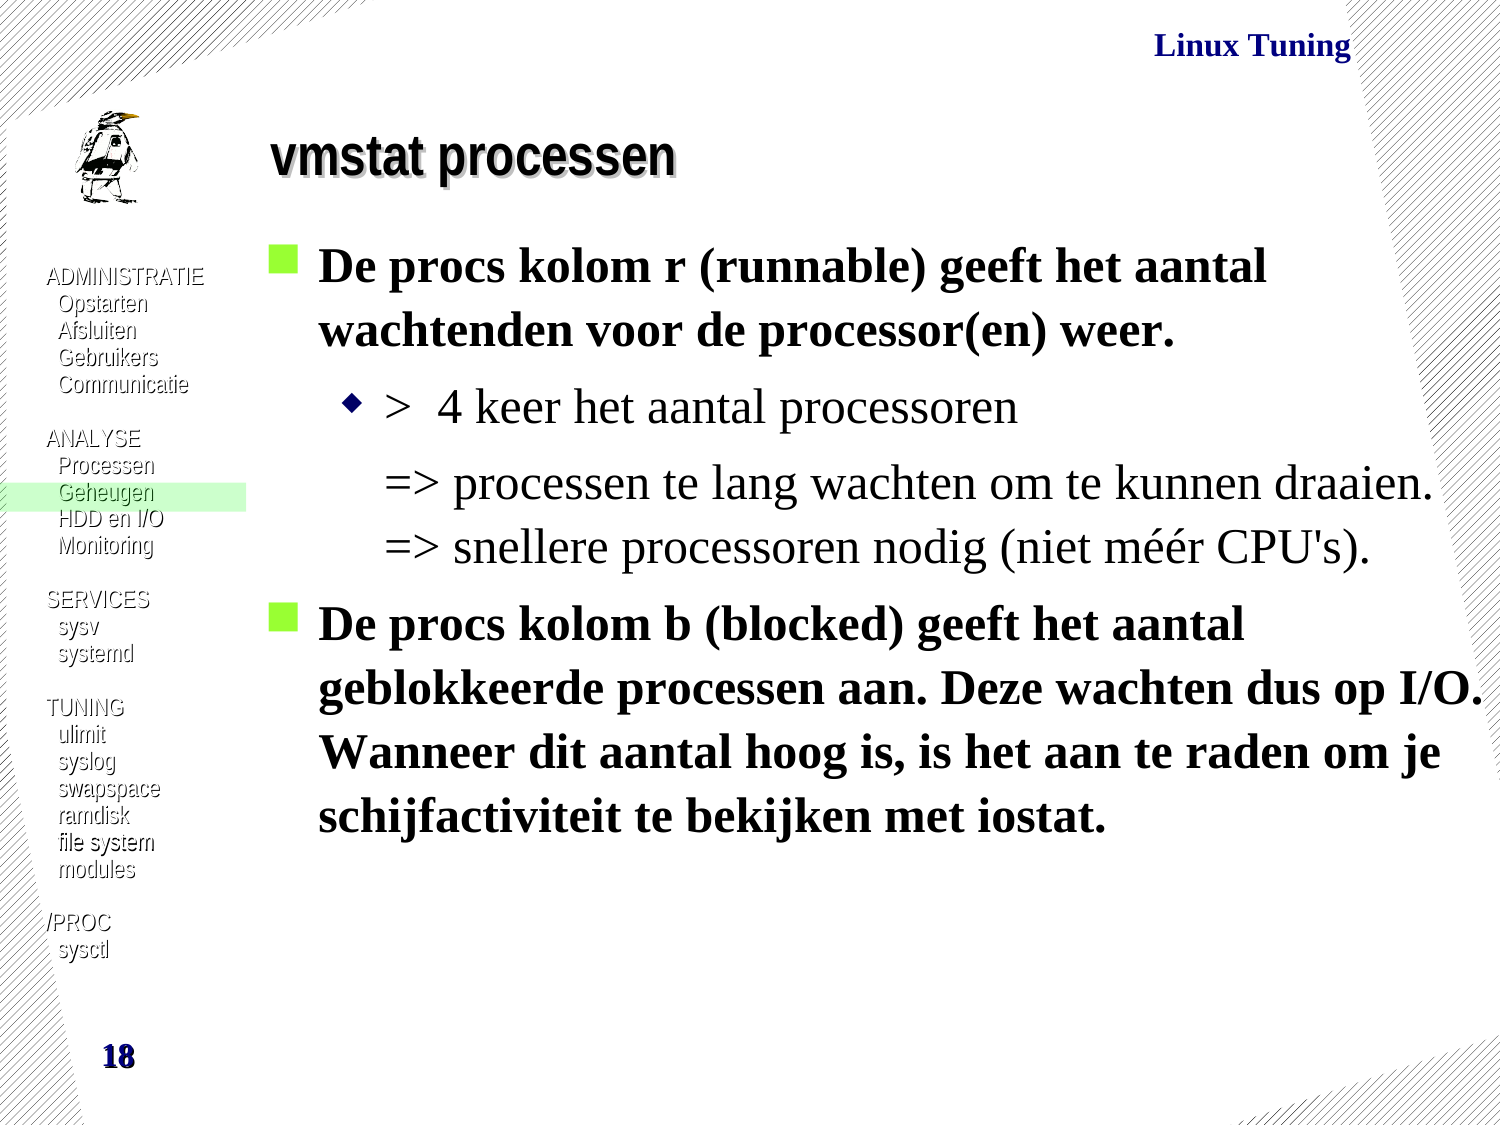

# vmstat processen
De procs kolom r (runnable) geeft het aantal wachtenden voor de processor(en) weer.
> 4 keer het aantal processoren
=> processen te lang wachten om te kunnen draaien. => snellere processoren nodig (niet méér CPU's).
De procs kolom b (blocked) geeft het aantal geblokkeerde processen aan. Deze wachten dus op I/O. Wanneer dit aantal hoog is, is het aan te raden om je schijfactiviteit te bekijken met iostat.